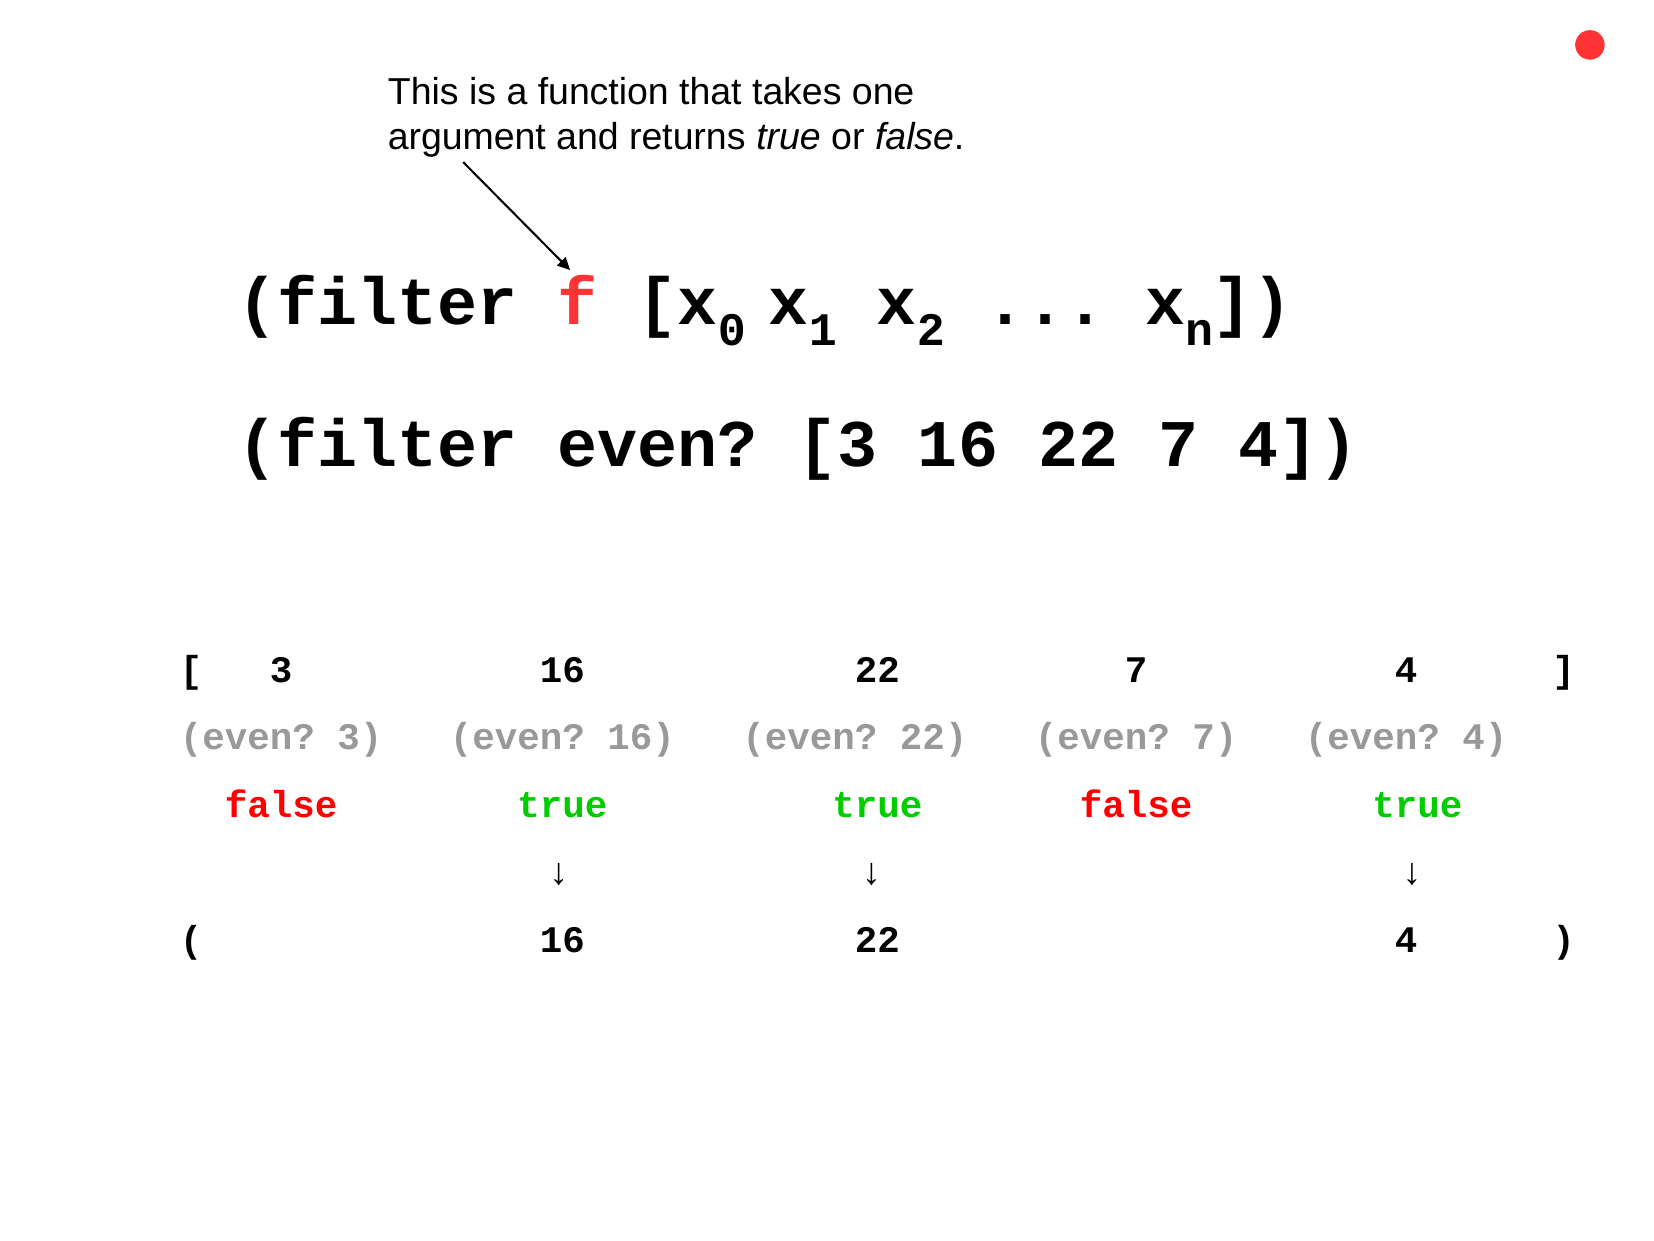

This is a function that takes one argument and returns true or false.
(filter f [x0 x1 x2 ... xn])
(filter even? [3 16 22 7 4])
[ 3 16 22 7 4 ]
(even? 3) (even? 16) (even? 22) (even? 7) (even? 4)
 false true true false true
 ↓ ↓ ↓
( 16 22 4 )